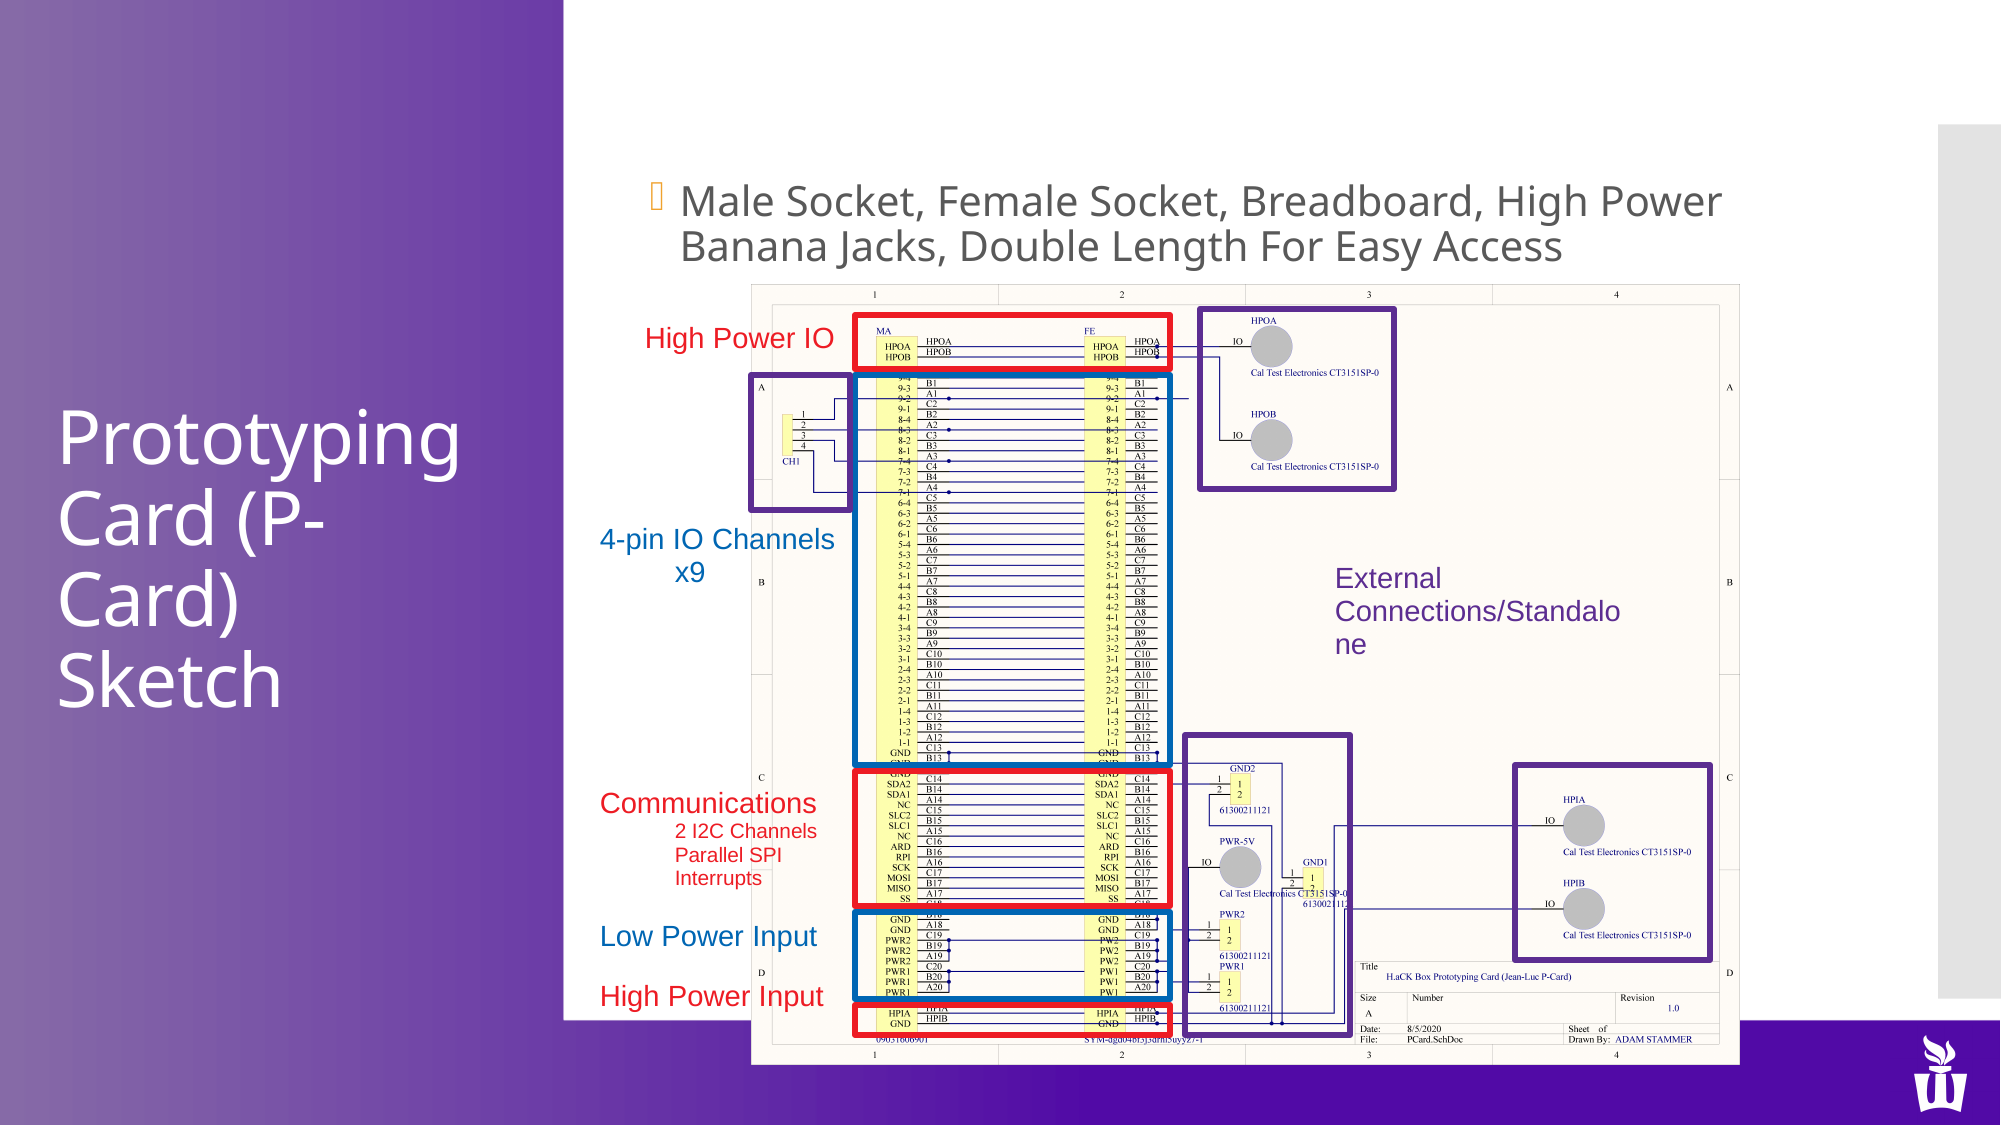

Male Socket, Female Socket, Breadboard, High Power Banana Jacks, Double Length For Easy Access
Prototyping Card (P-Card)
Sketch
High Power IO
4-pin IO Channels
	x9
External Connections/Standalone
Communications
	2 I2C Channels
	Parallel SPI
	Interrupts
Low Power Input
High Power Input